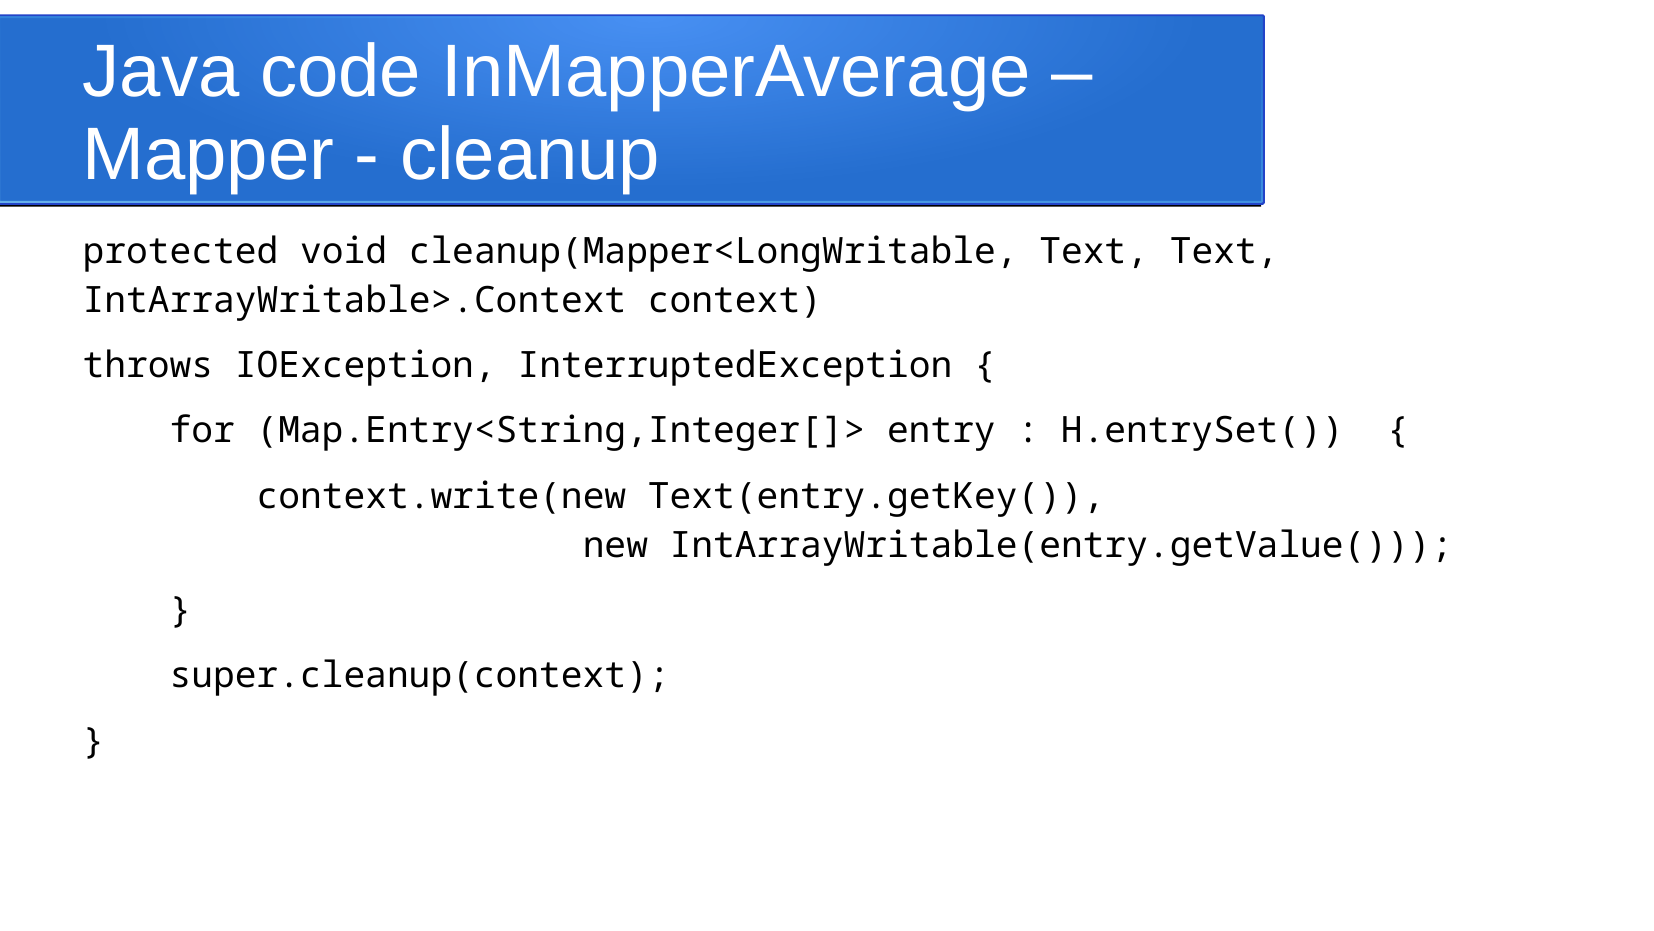

# Java code InMapperAverage – Mapper - cleanup
protected void cleanup(Mapper<LongWritable, Text, Text, IntArrayWritable>.Context context)
throws IOException, InterruptedException {
 for (Map.Entry<String,Integer[]> entry : H.entrySet()) {
 context.write(new Text(entry.getKey()), new IntArrayWritable(entry.getValue()));
 }
 super.cleanup(context);
}